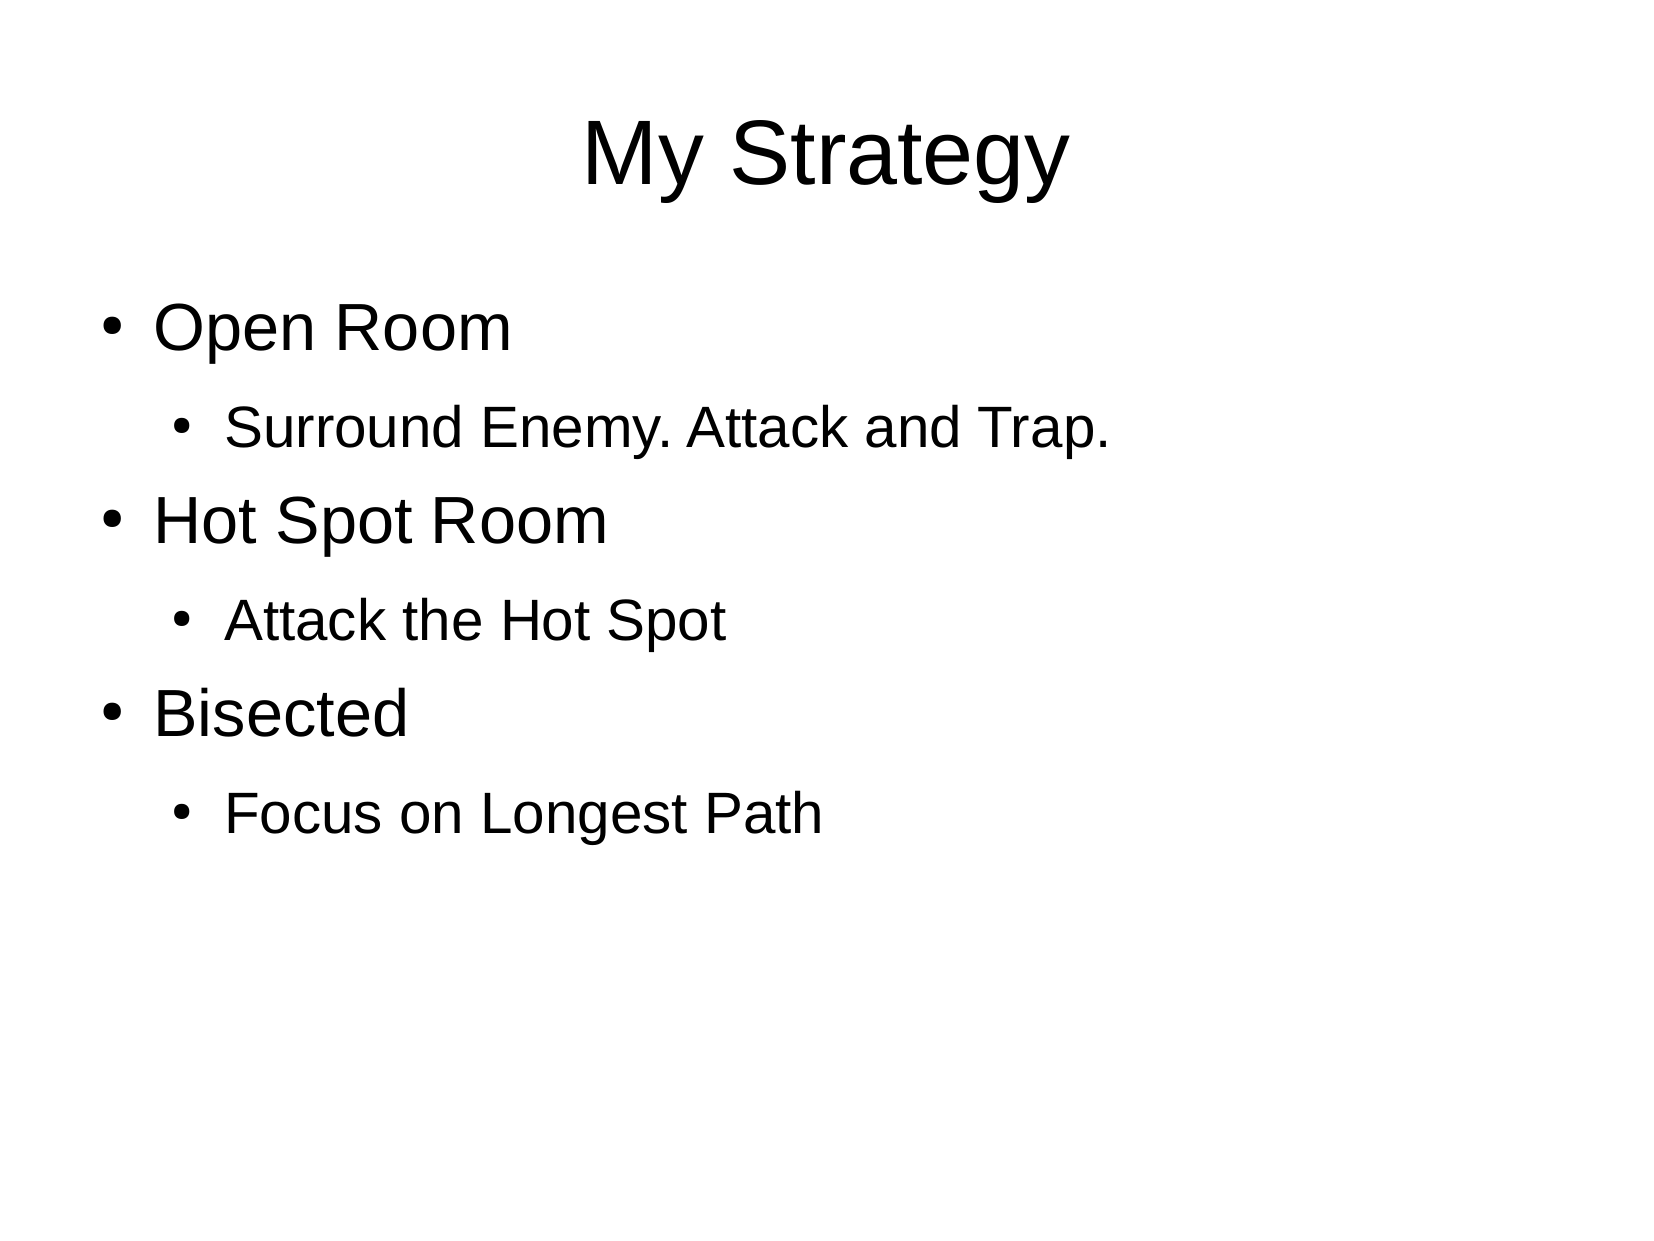

# My Strategy
Open Room
Surround Enemy. Attack and Trap.
Hot Spot Room
Attack the Hot Spot
Bisected
Focus on Longest Path